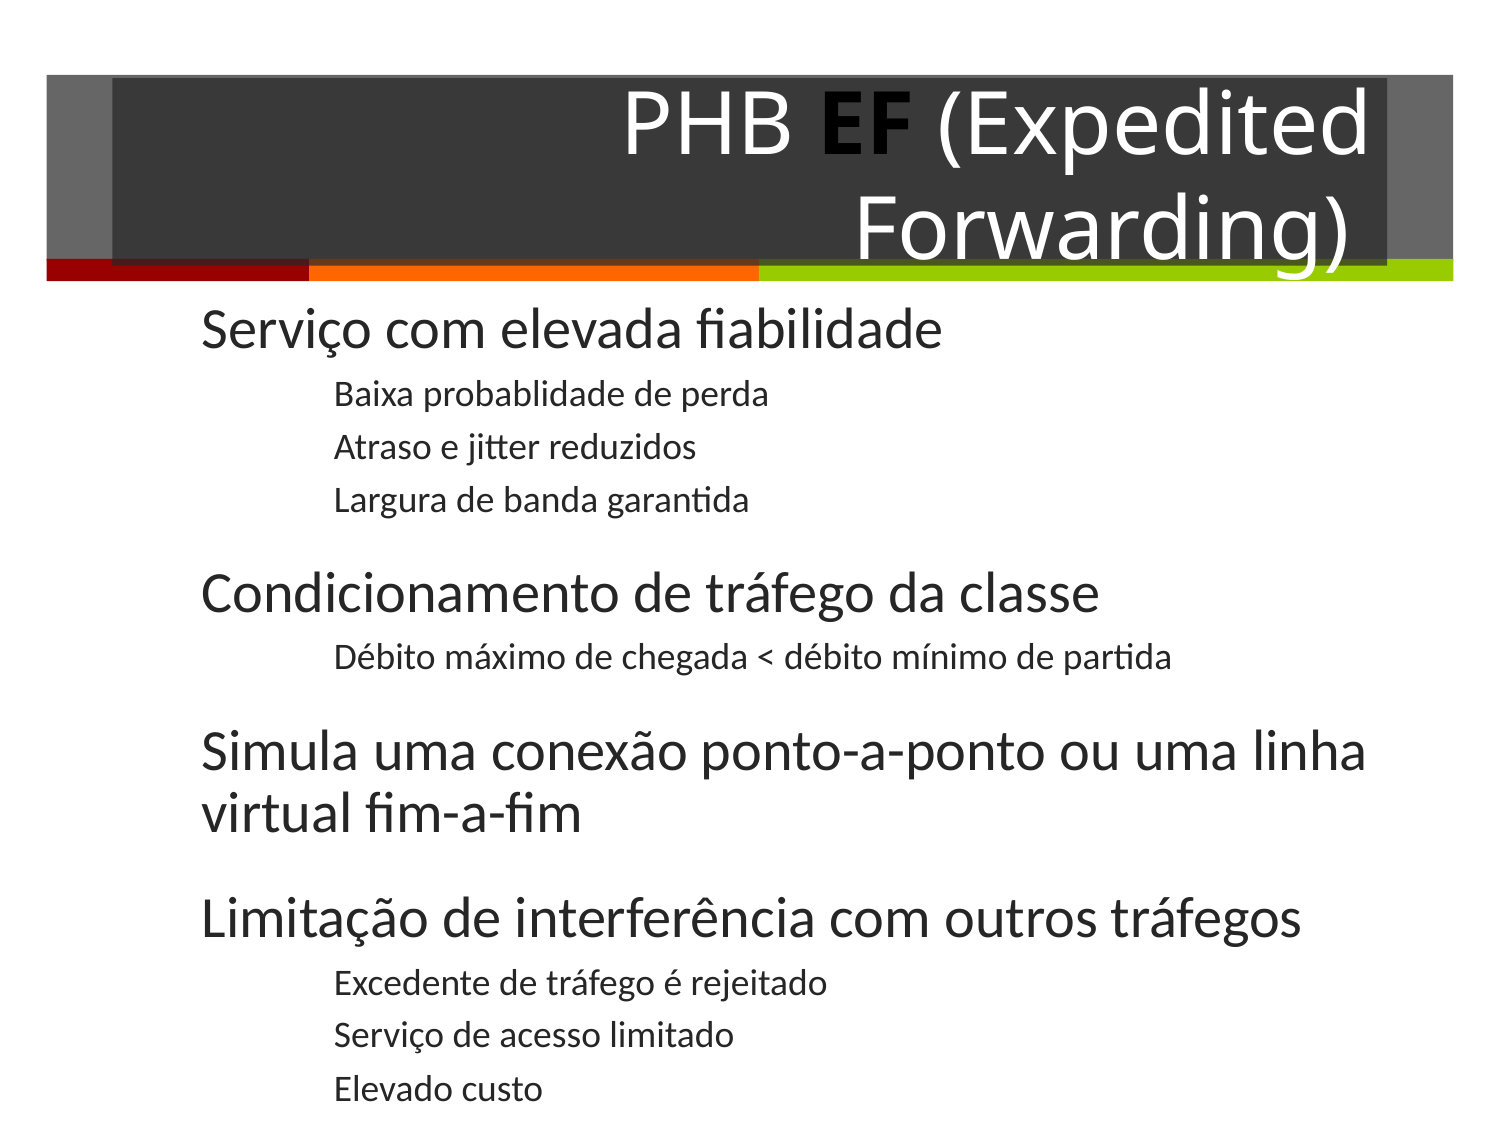

# PHB EF (Expedited Forwarding)
Serviço com elevada fiabilidade
Baixa probablidade de perda
Atraso e jitter reduzidos
Largura de banda garantida
Condicionamento de tráfego da classe
Débito máximo de chegada < débito mínimo de partida
Simula uma conexão ponto-a-ponto ou uma linha virtual fim-a-fim
Limitação de interferência com outros tráfegos
Excedente de tráfego é rejeitado
Serviço de acesso limitado
Elevado custo